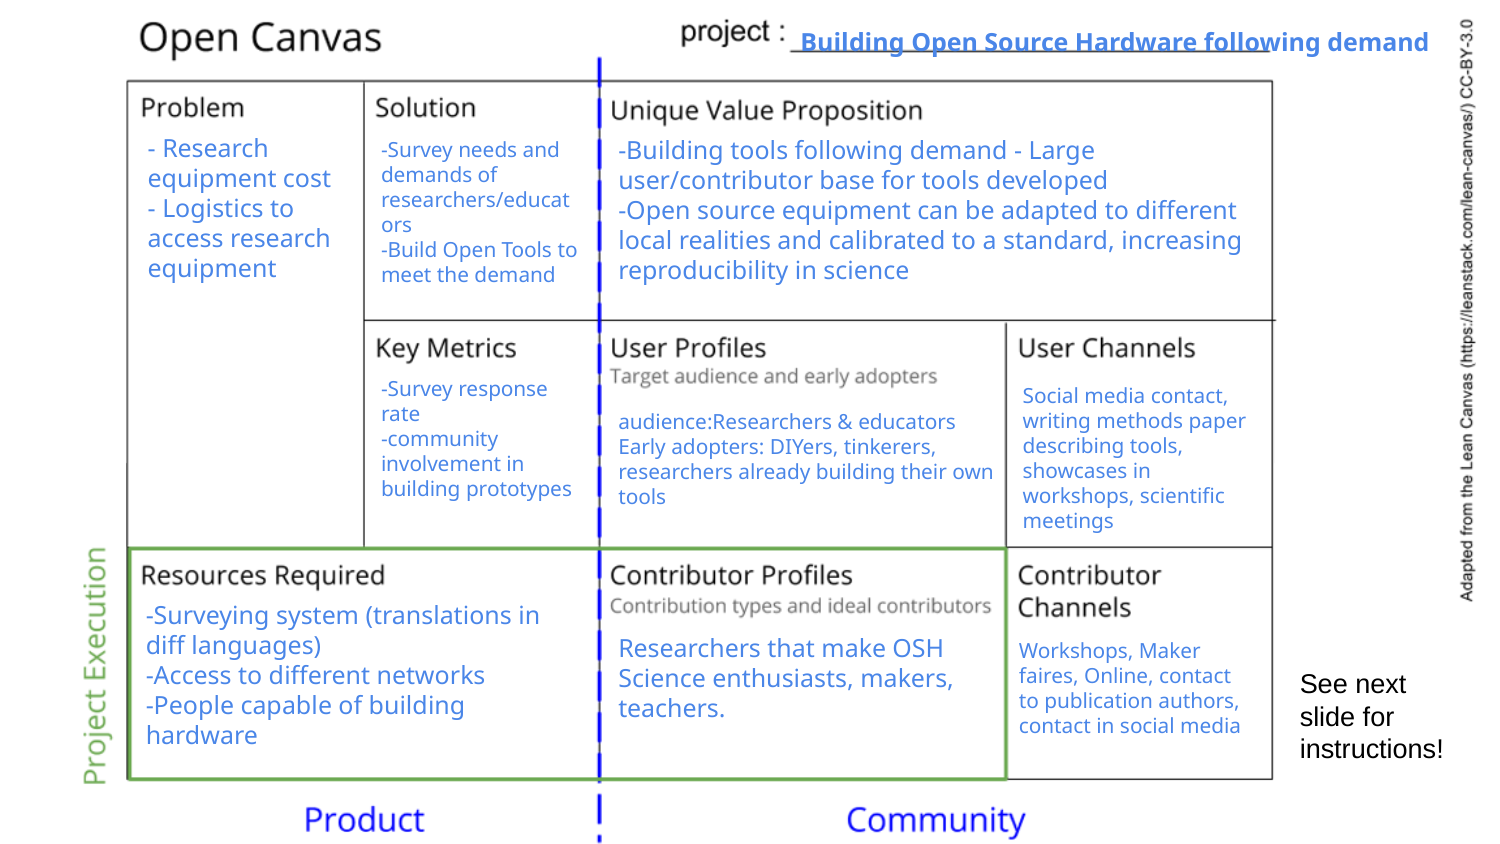

Building Open Source Hardware following demand
- Research equipment cost
- Logistics to access research equipment
-Building tools following demand - Large user/contributor base for tools developed
-Open source equipment can be adapted to different local realities and calibrated to a standard, increasing reproducibility in science
-Survey needs and demands of researchers/educators
-Build Open Tools to meet the demand
-Survey response rate
-community involvement in building prototypes
Social media contact, writing methods paper describing tools, showcases in workshops, scientific meetings
audience:Researchers & educators
Early adopters: DIYers, tinkerers, researchers already building their own tools
-Surveying system (translations in diff languages)
-Access to different networks
-People capable of building hardware
Researchers that make OSH
Science enthusiasts, makers, teachers.
Workshops, Maker faires, Online, contact to publication authors, contact in social media
See next slide for instructions!